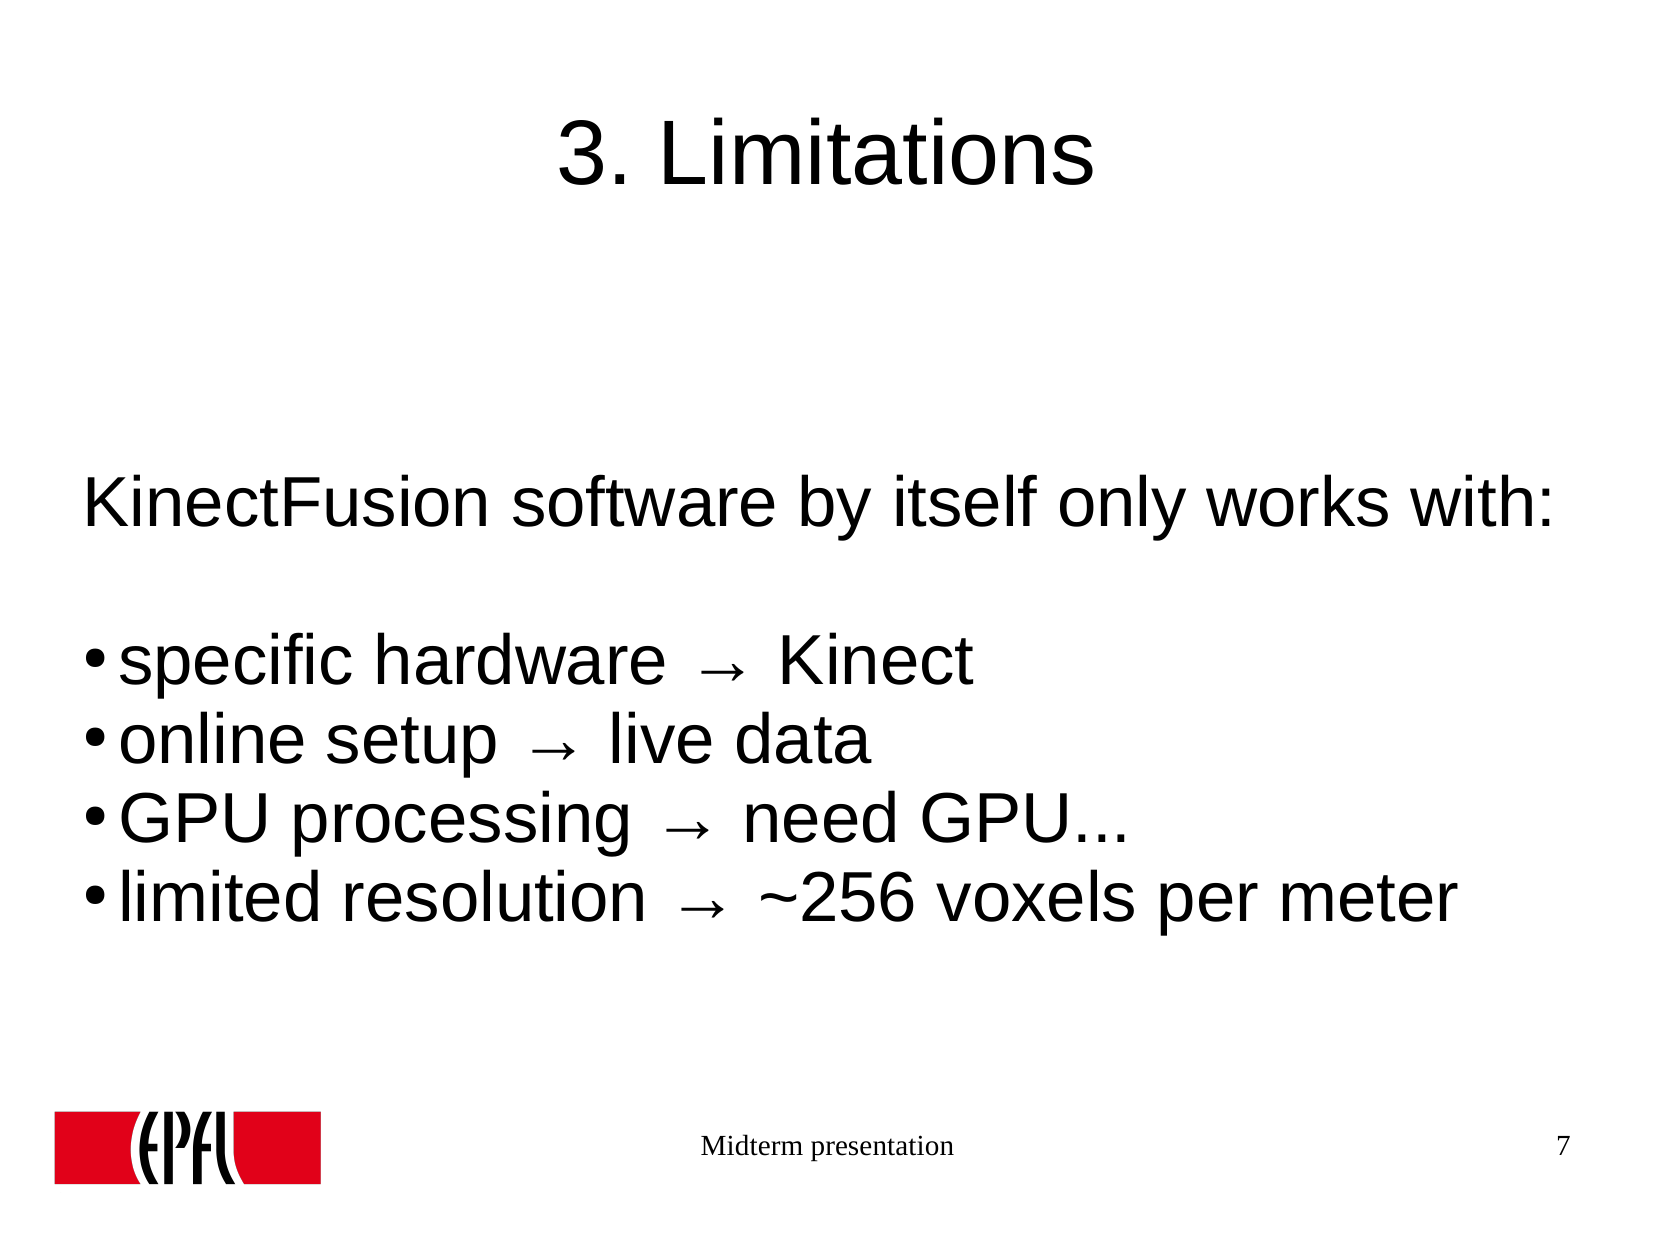

# 3. Limitations
KinectFusion software by itself only works with:
specific hardware → Kinect
online setup → live data
GPU processing → need GPU...
limited resolution → ~256 voxels per meter
Midterm presentation
7